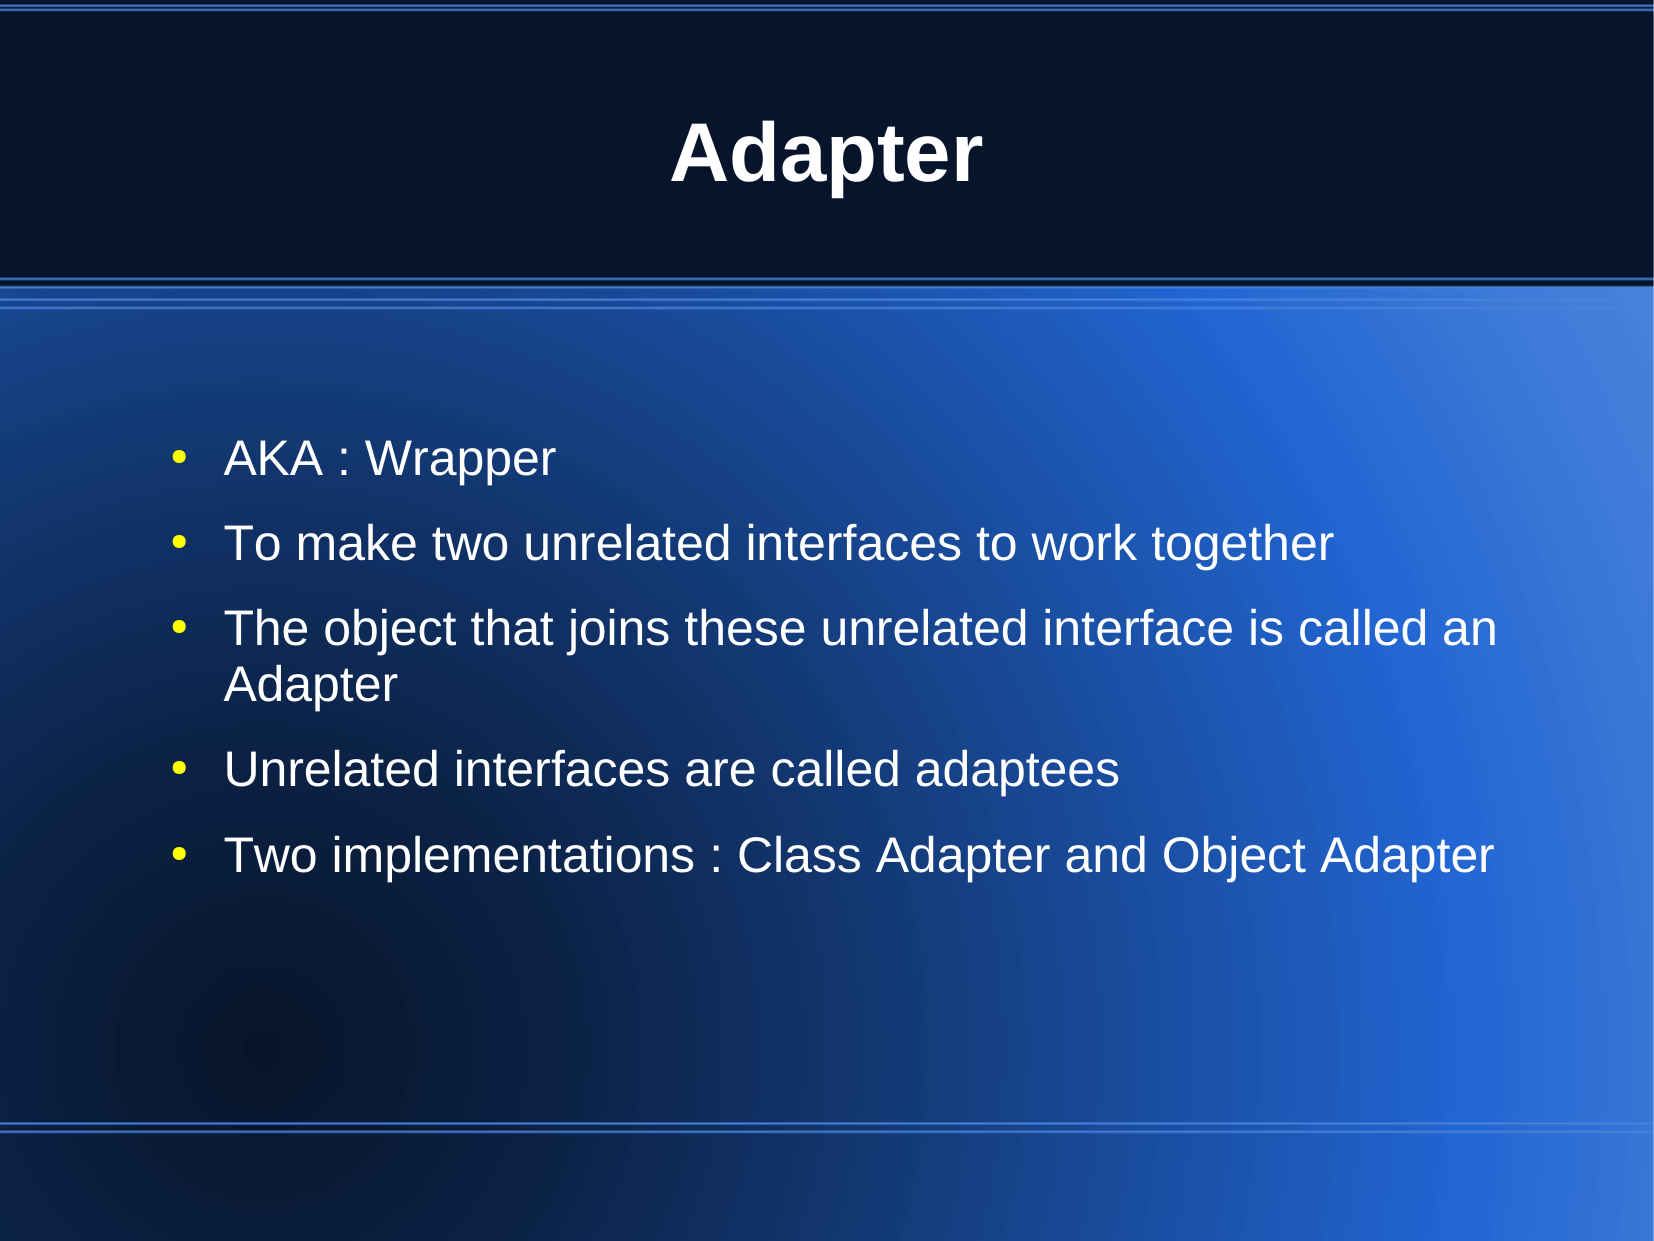

# Adapter
AKA : Wrapper
To make two unrelated interfaces to work together
The object that joins these unrelated interface is called an Adapter
Unrelated interfaces are called adaptees
Two implementations : Class Adapter and Object Adapter